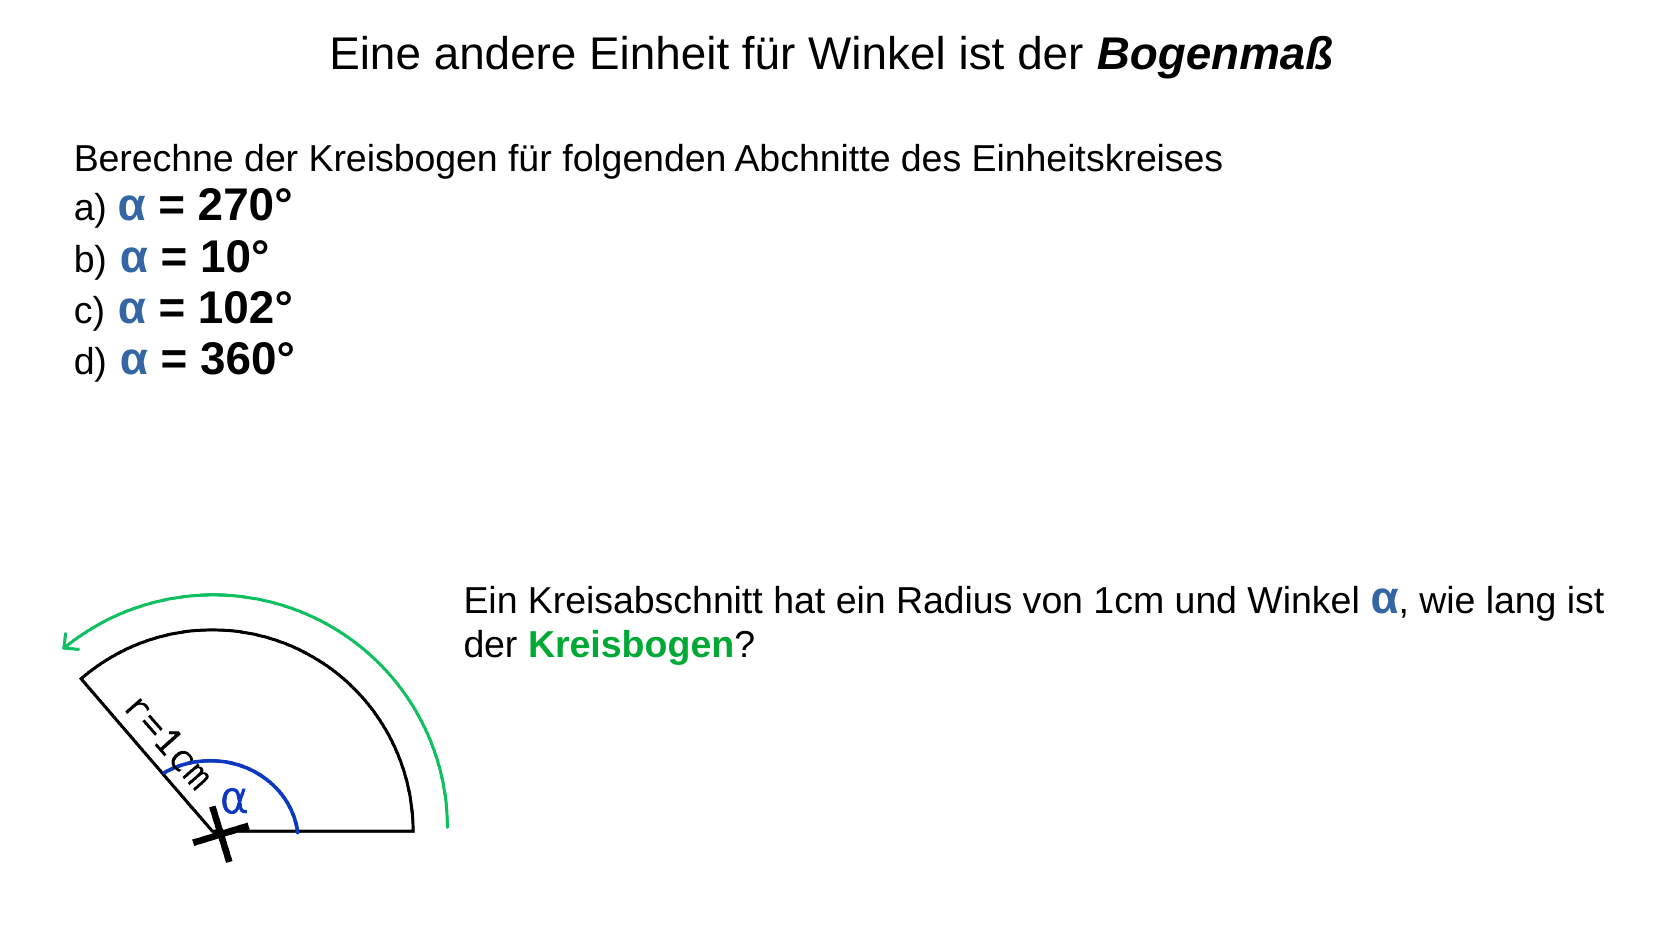

# Eine andere Einheit für Winkel ist der Bogenmaß
Berechne der Kreisbogen für folgenden Abchnitte des Einheitskreises
a) α = 270°
b) α = 10°
c) α = 102°
d) α = 360°
Ein Kreisabschnitt hat ein Radius von 1cm und Winkel α, wie lang ist der Kreisbogen?